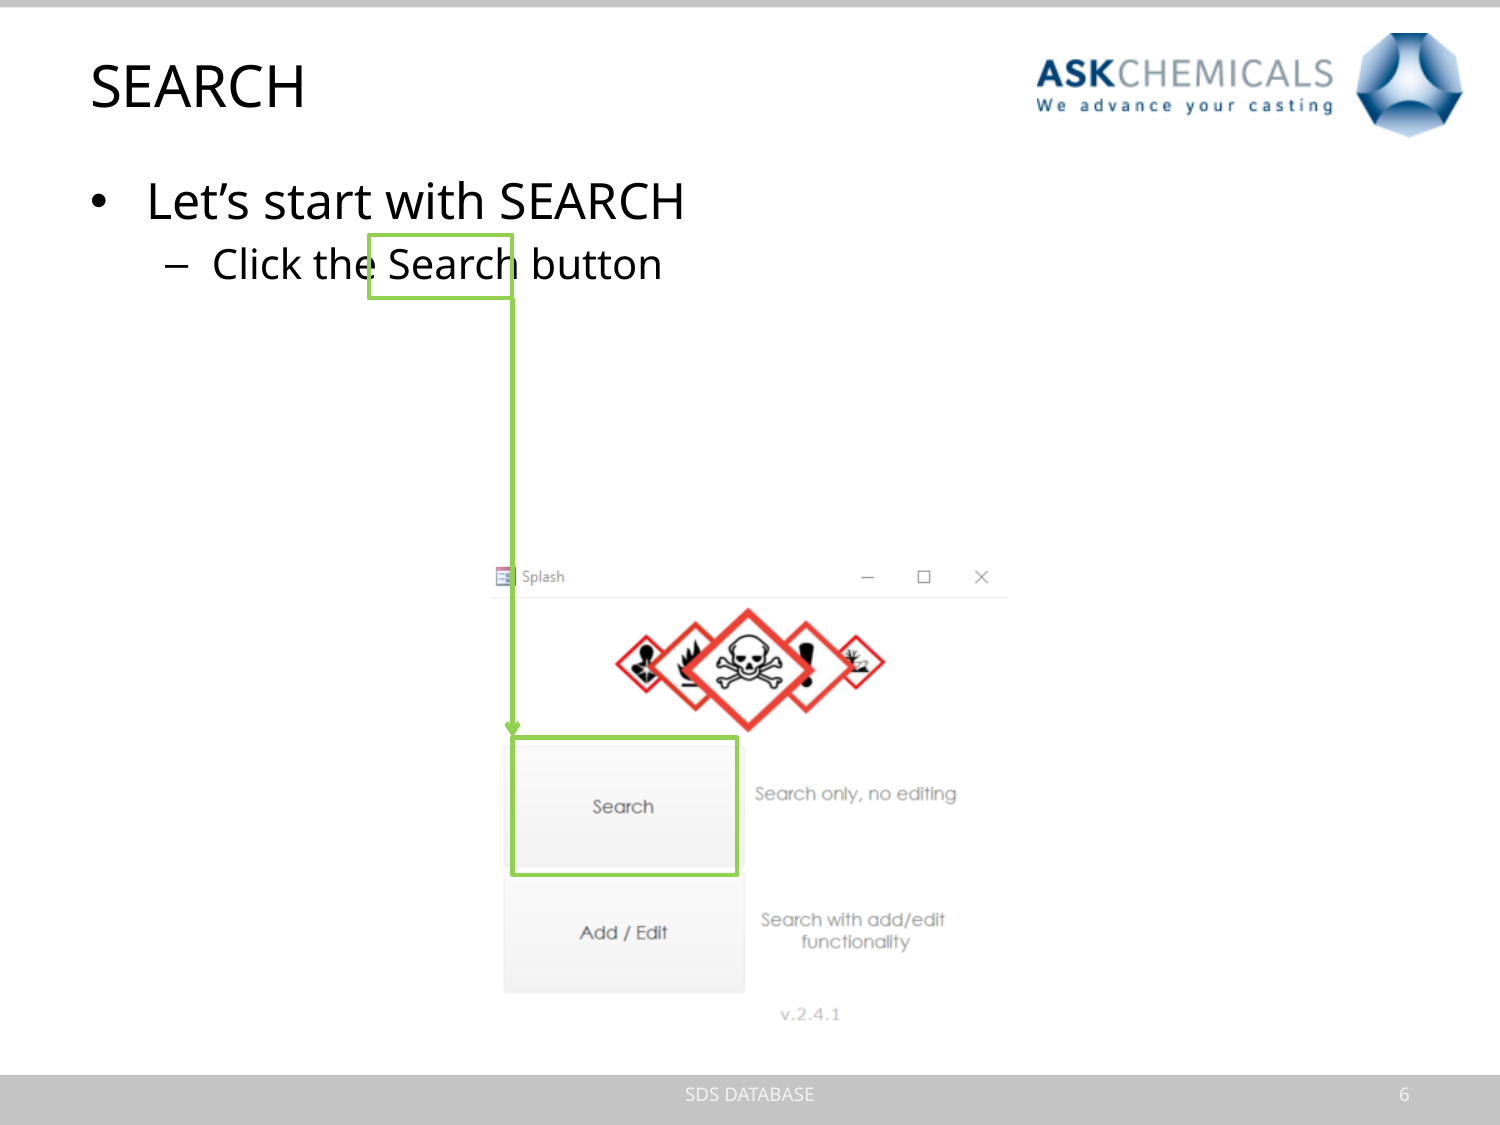

# search
Let’s start with SEARCH
Click the Search button
sds database